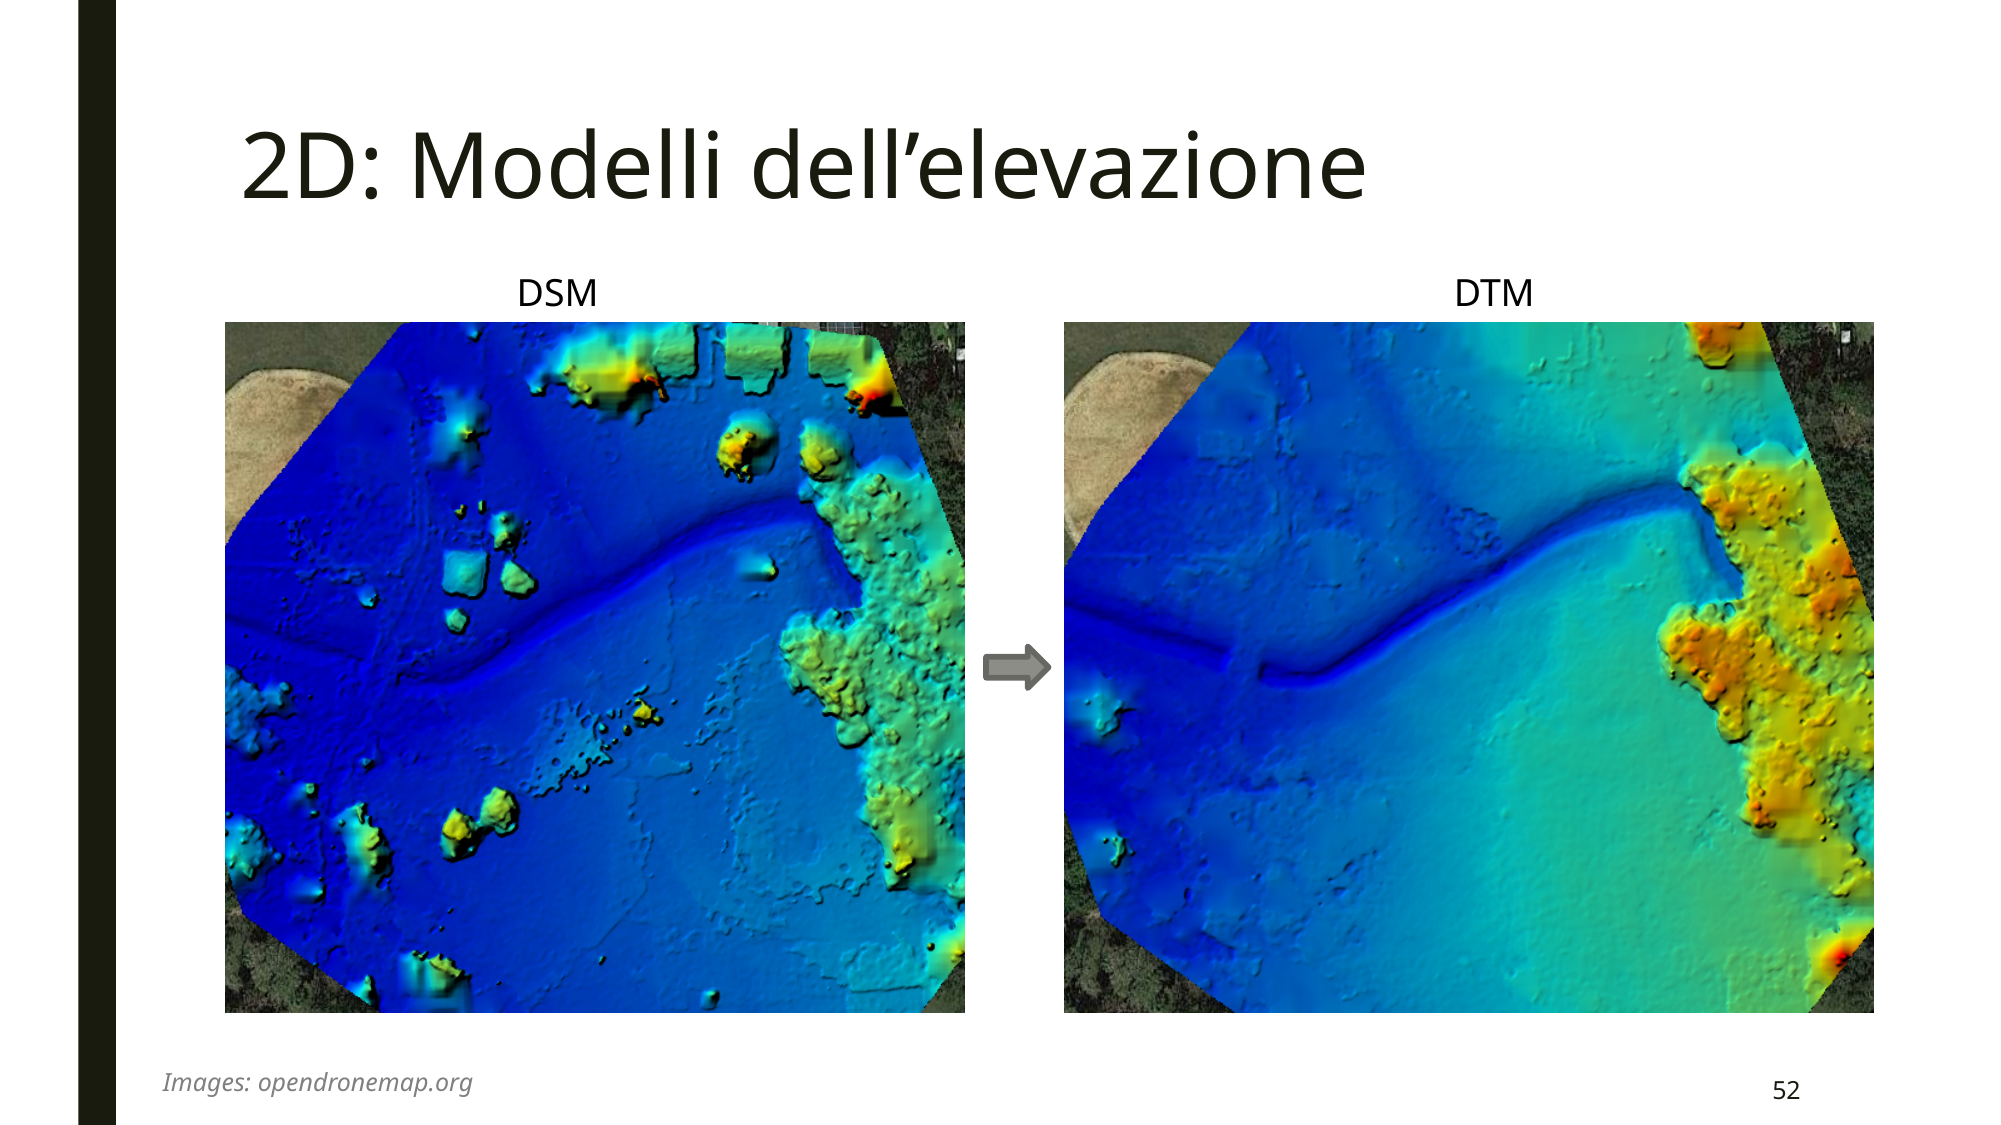

# 2D: Modelli dell’elevazione
DSM
DTM
Images: opendronemap.org